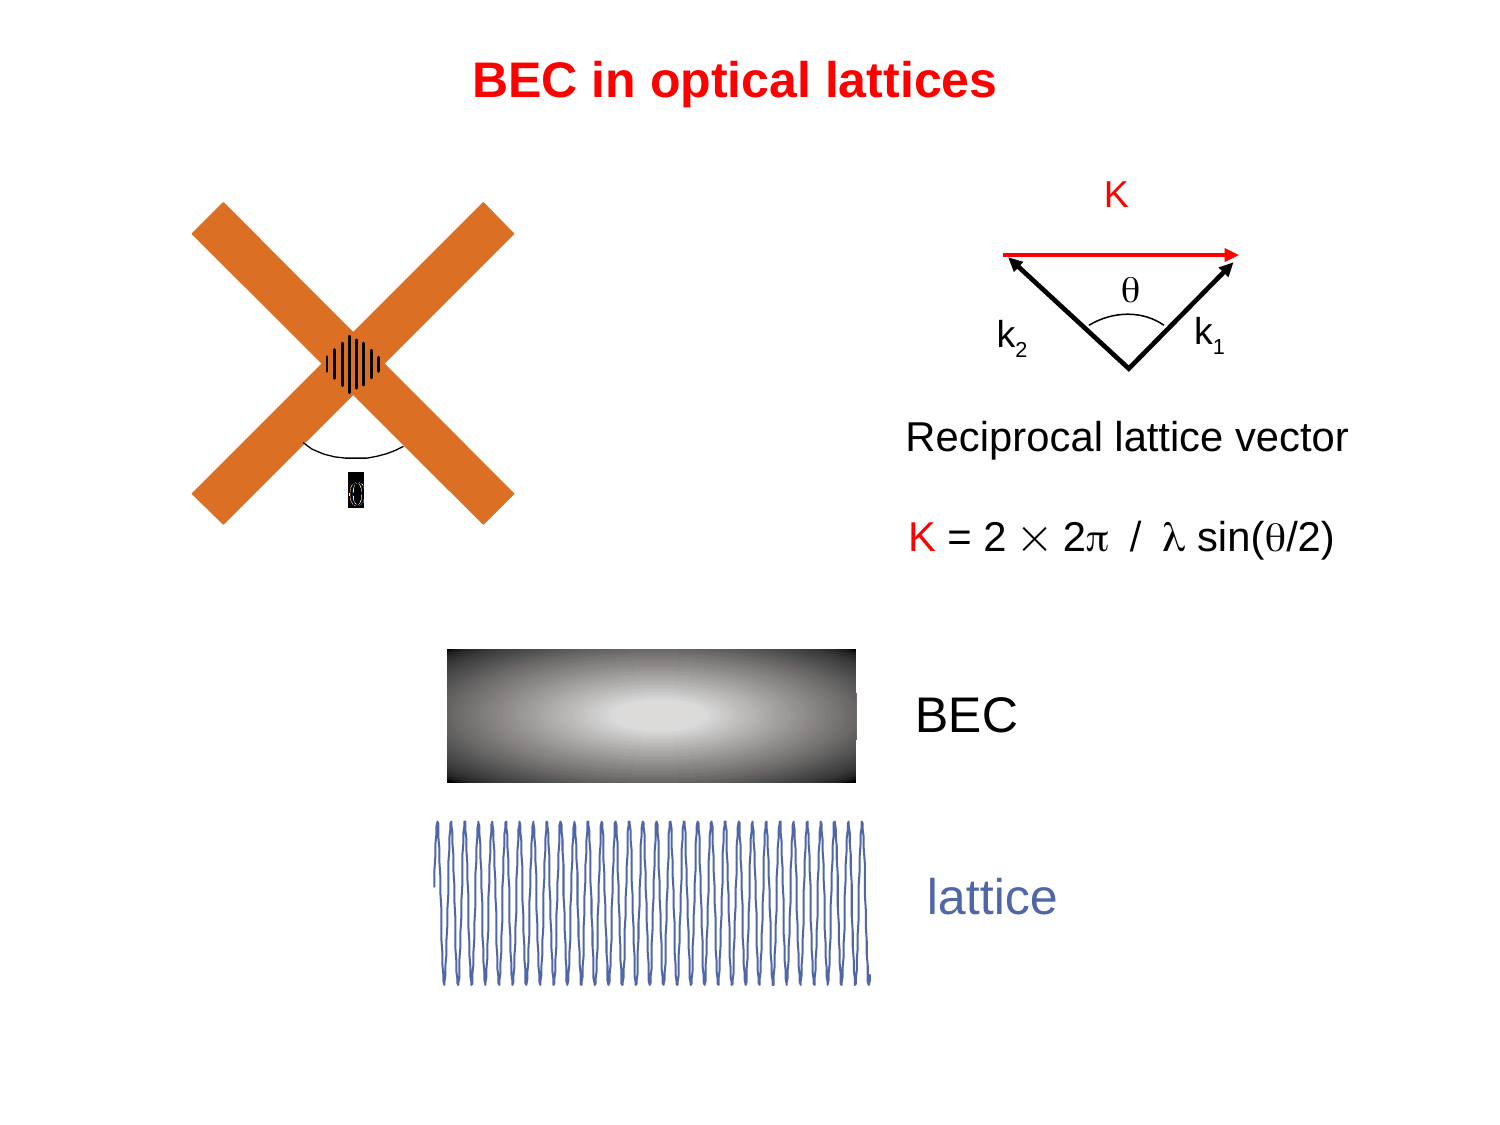

BEC in optical lattices
K
k1
k2

Reciprocal lattice vector
K = 2  2 sin(/2)